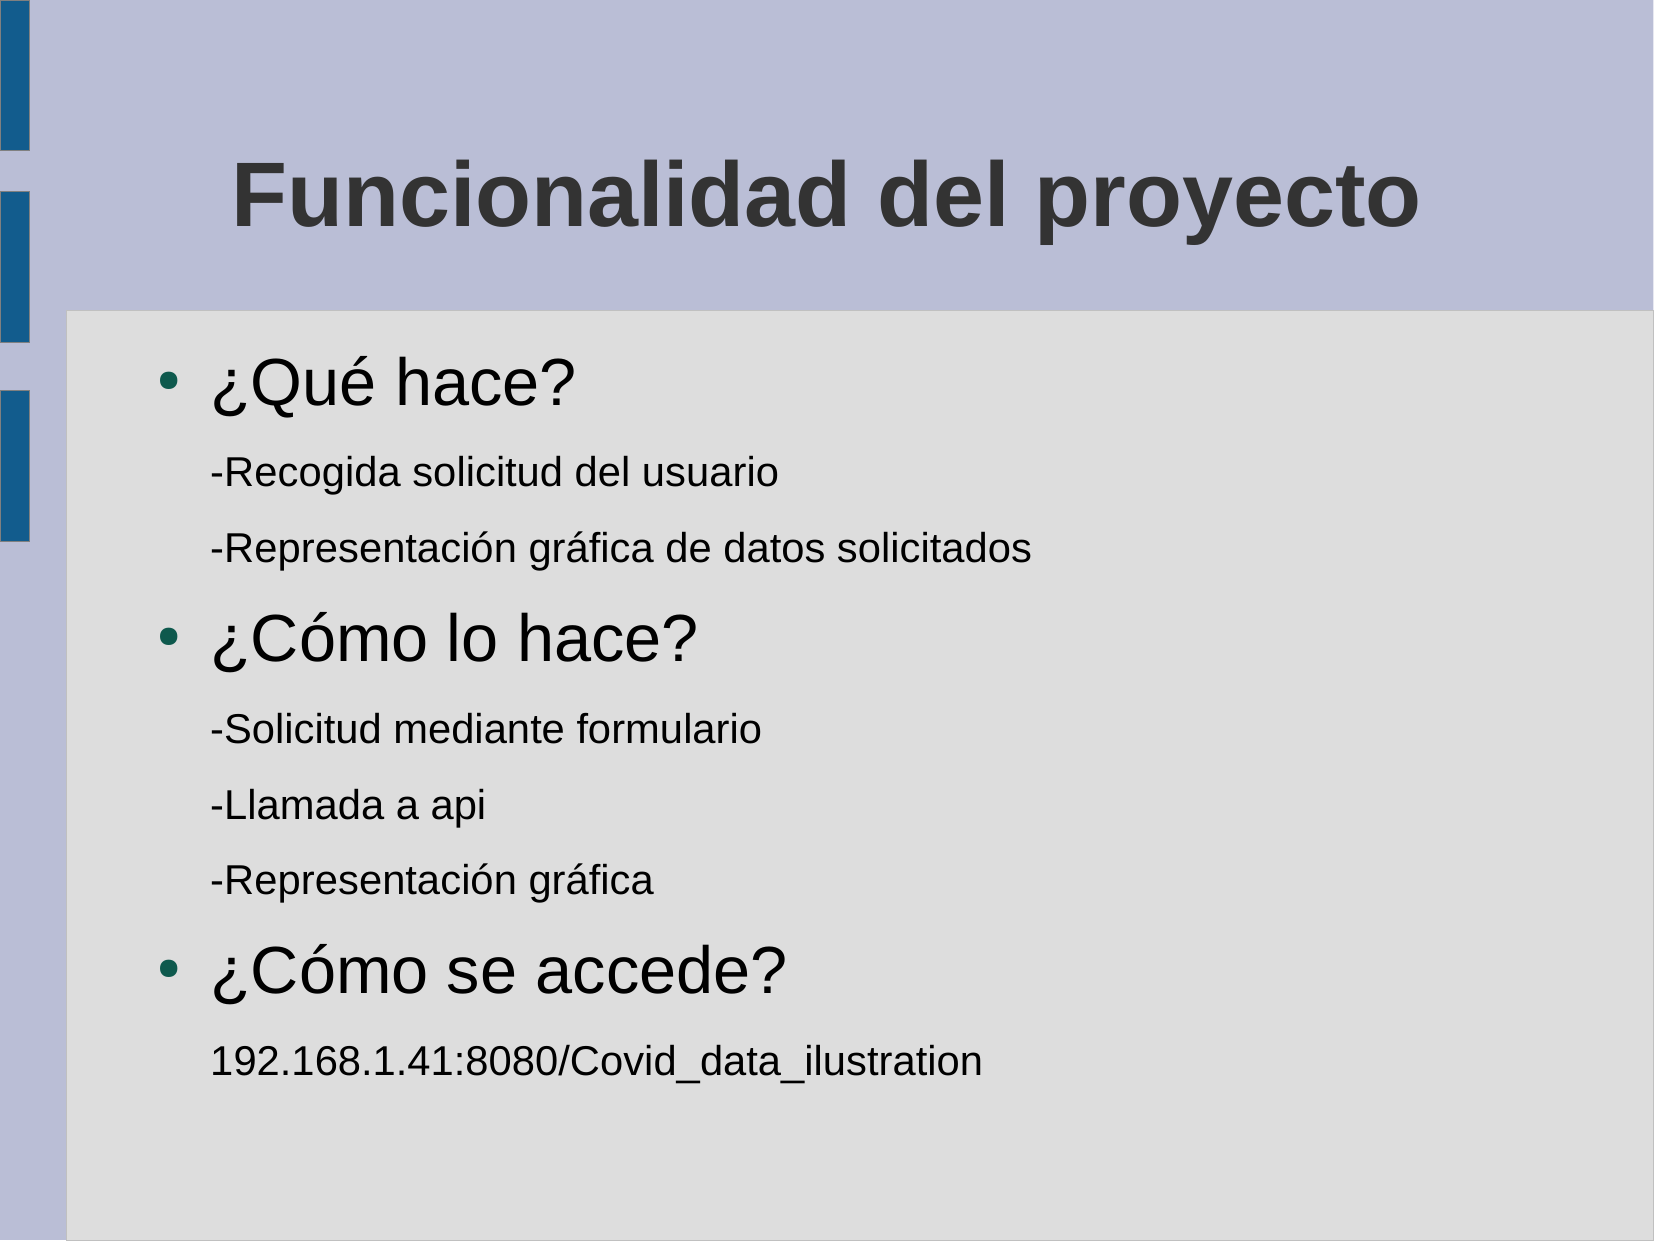

# Funcionalidad del proyecto
¿Qué hace?
-Recogida solicitud del usuario
-Representación gráfica de datos solicitados
¿Cómo lo hace?
-Solicitud mediante formulario
-Llamada a api
-Representación gráfica
¿Cómo se accede?
192.168.1.41:8080/Covid_data_ilustration